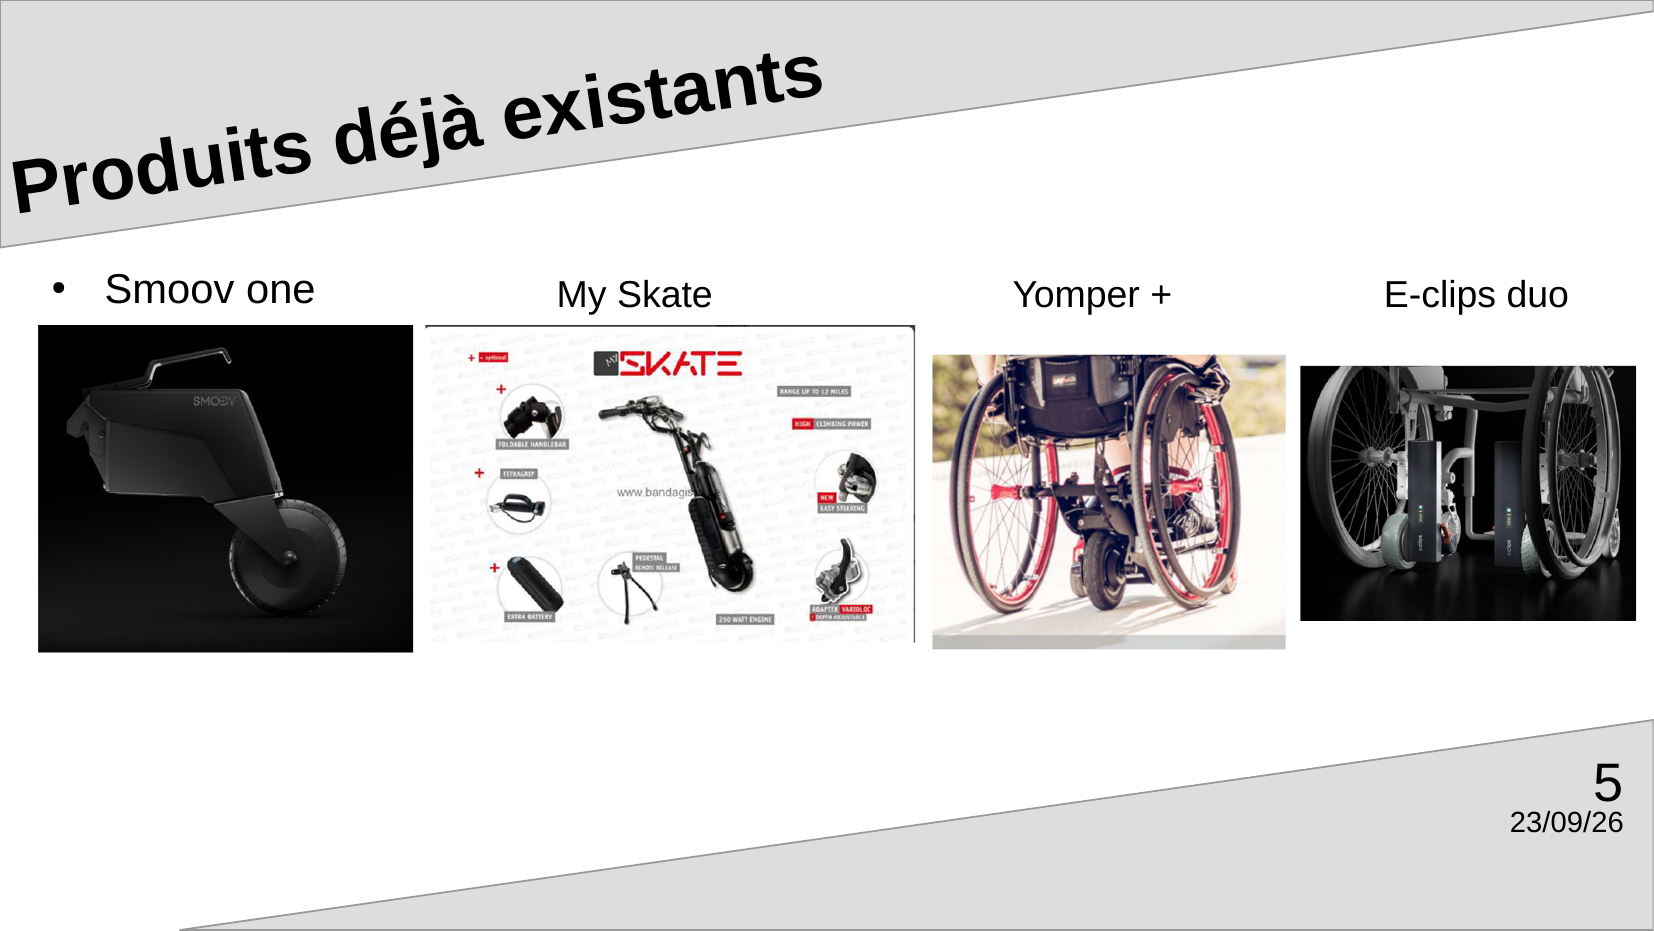

# Produits déjà existants
Smoov one
My Skate
Yomper +
E-clips duo
5